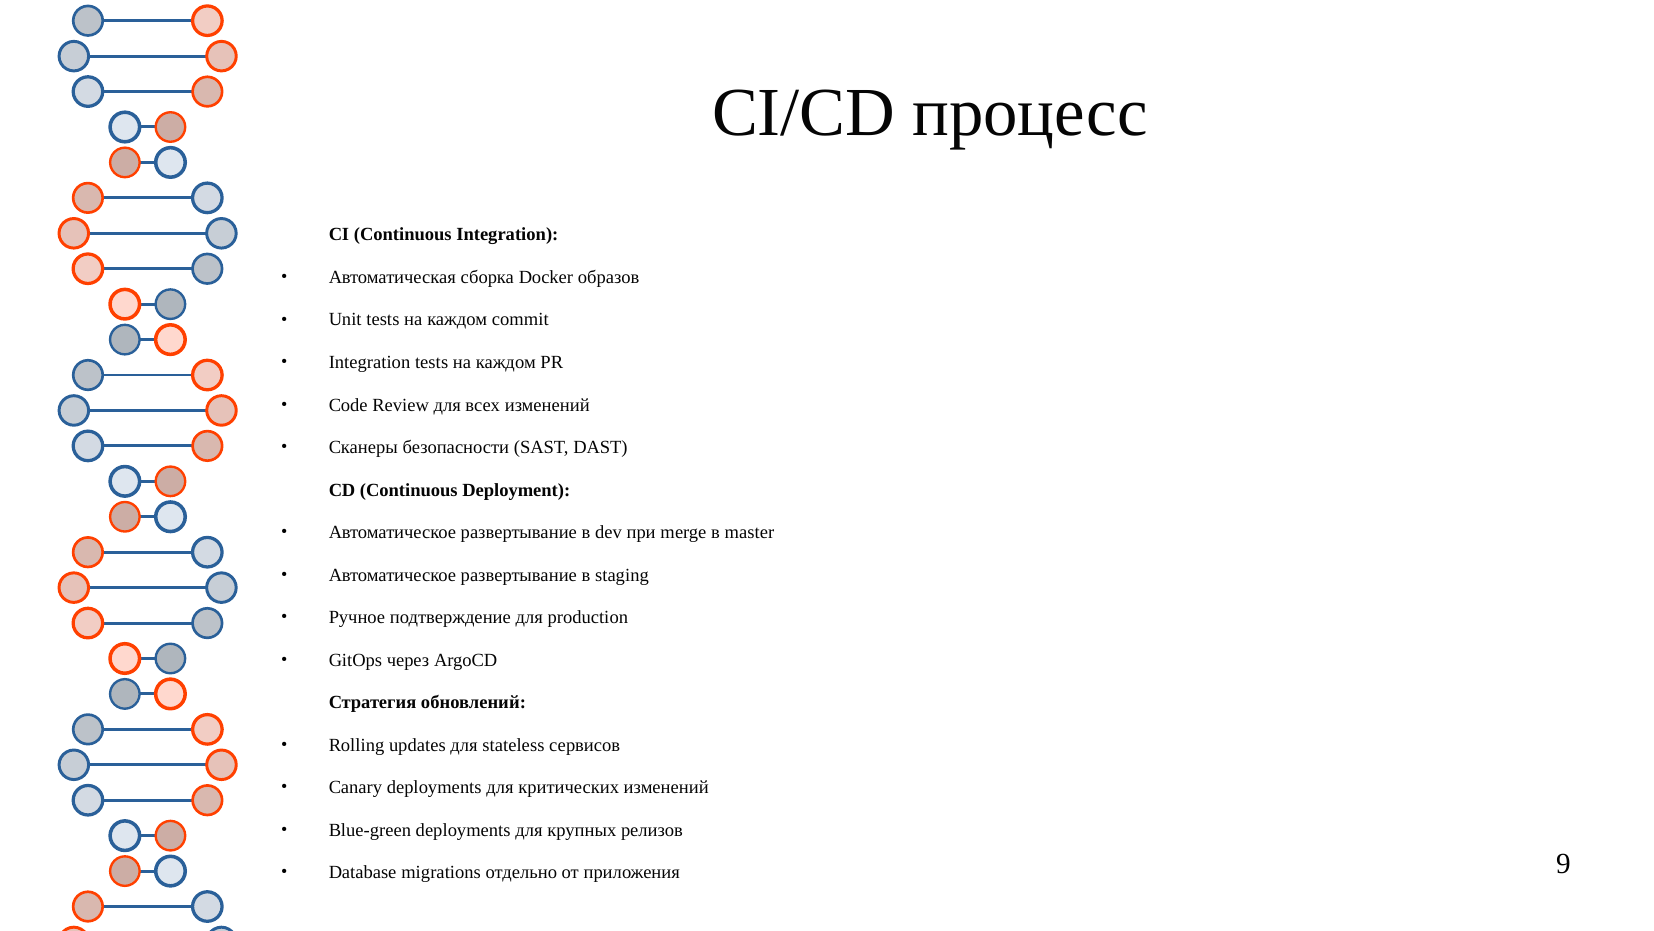

# CI/CD процесс
CI (Continuous Integration):
Автоматическая сборка Docker образов
Unit tests на каждом commit
Integration tests на каждом PR
Code Review для всех изменений
Сканеры безопасности (SAST, DAST)
CD (Continuous Deployment):
Автоматическое развертывание в dev при merge в master
Автоматическое развертывание в staging
Ручное подтверждение для production
GitOps через ArgoCD
Стратегия обновлений:
Rolling updates для stateless сервисов
Canary deployments для критических изменений
Blue-green deployments для крупных релизов
Database migrations отдельно от приложения
9